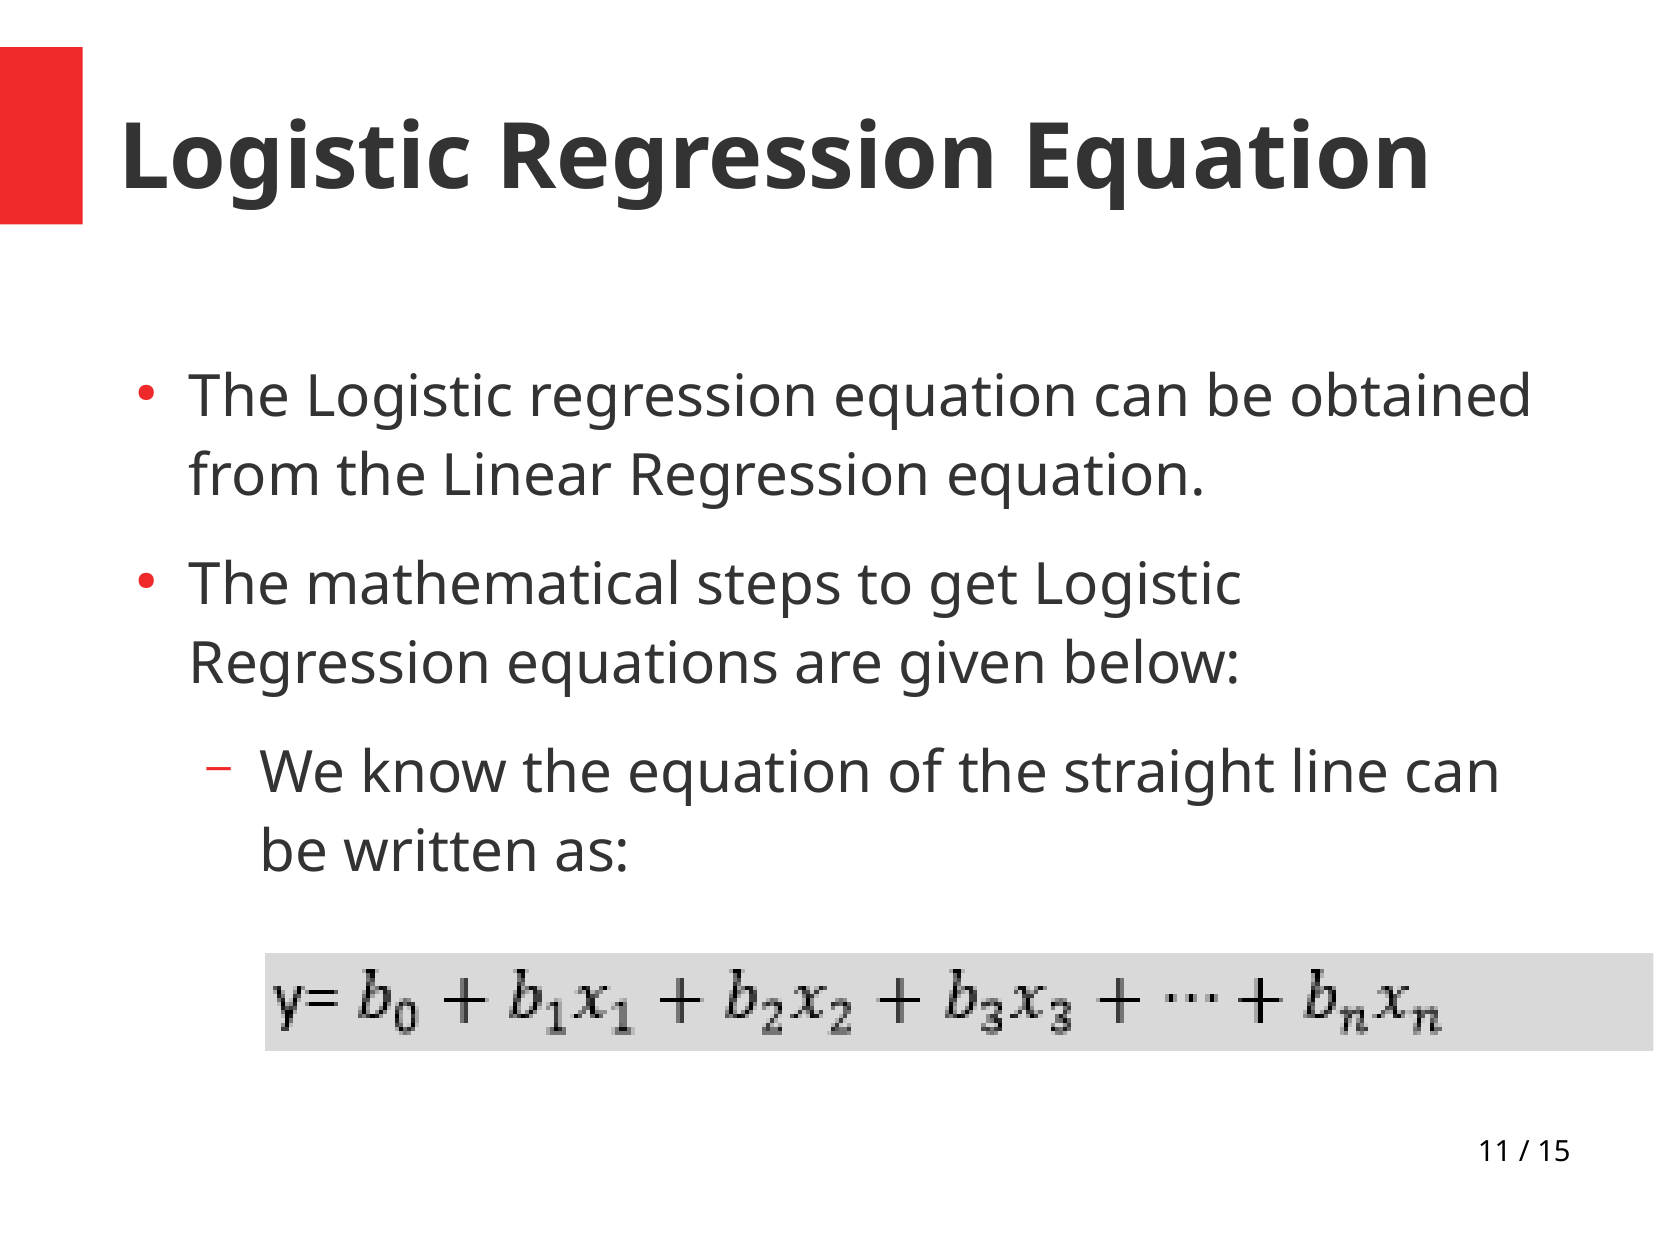

# Logistic Regression Equation
The Logistic regression equation can be obtained from the Linear Regression equation.
The mathematical steps to get Logistic Regression equations are given below:
We know the equation of the straight line can be written as:
11